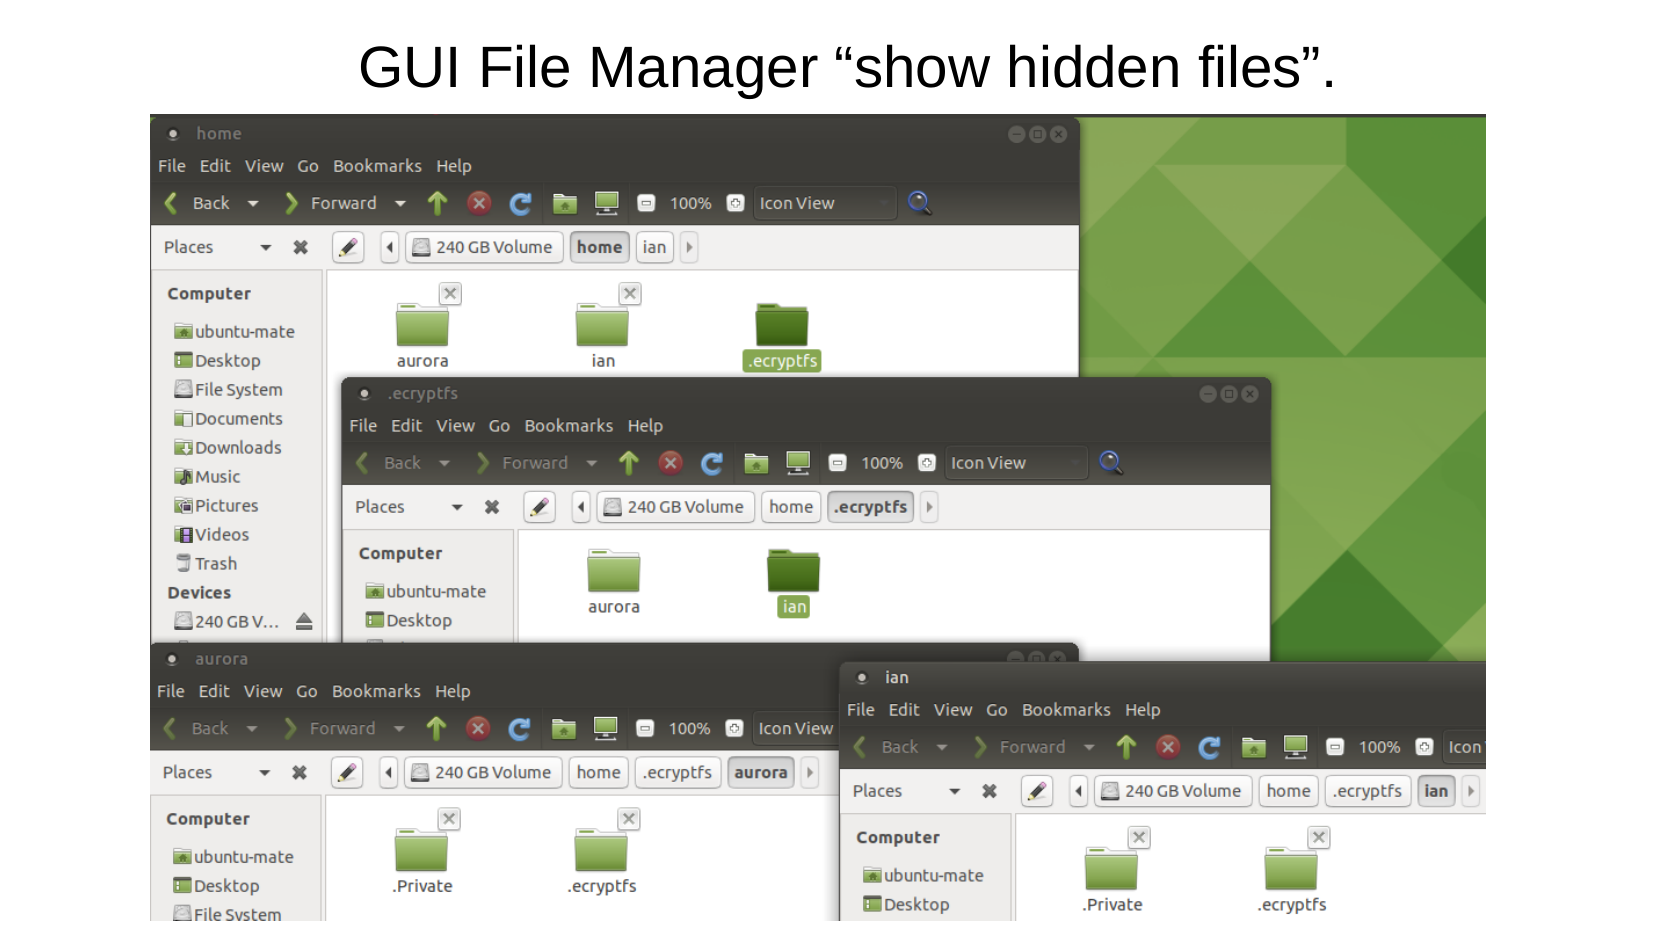

# GUI File Manager “show hidden files”.